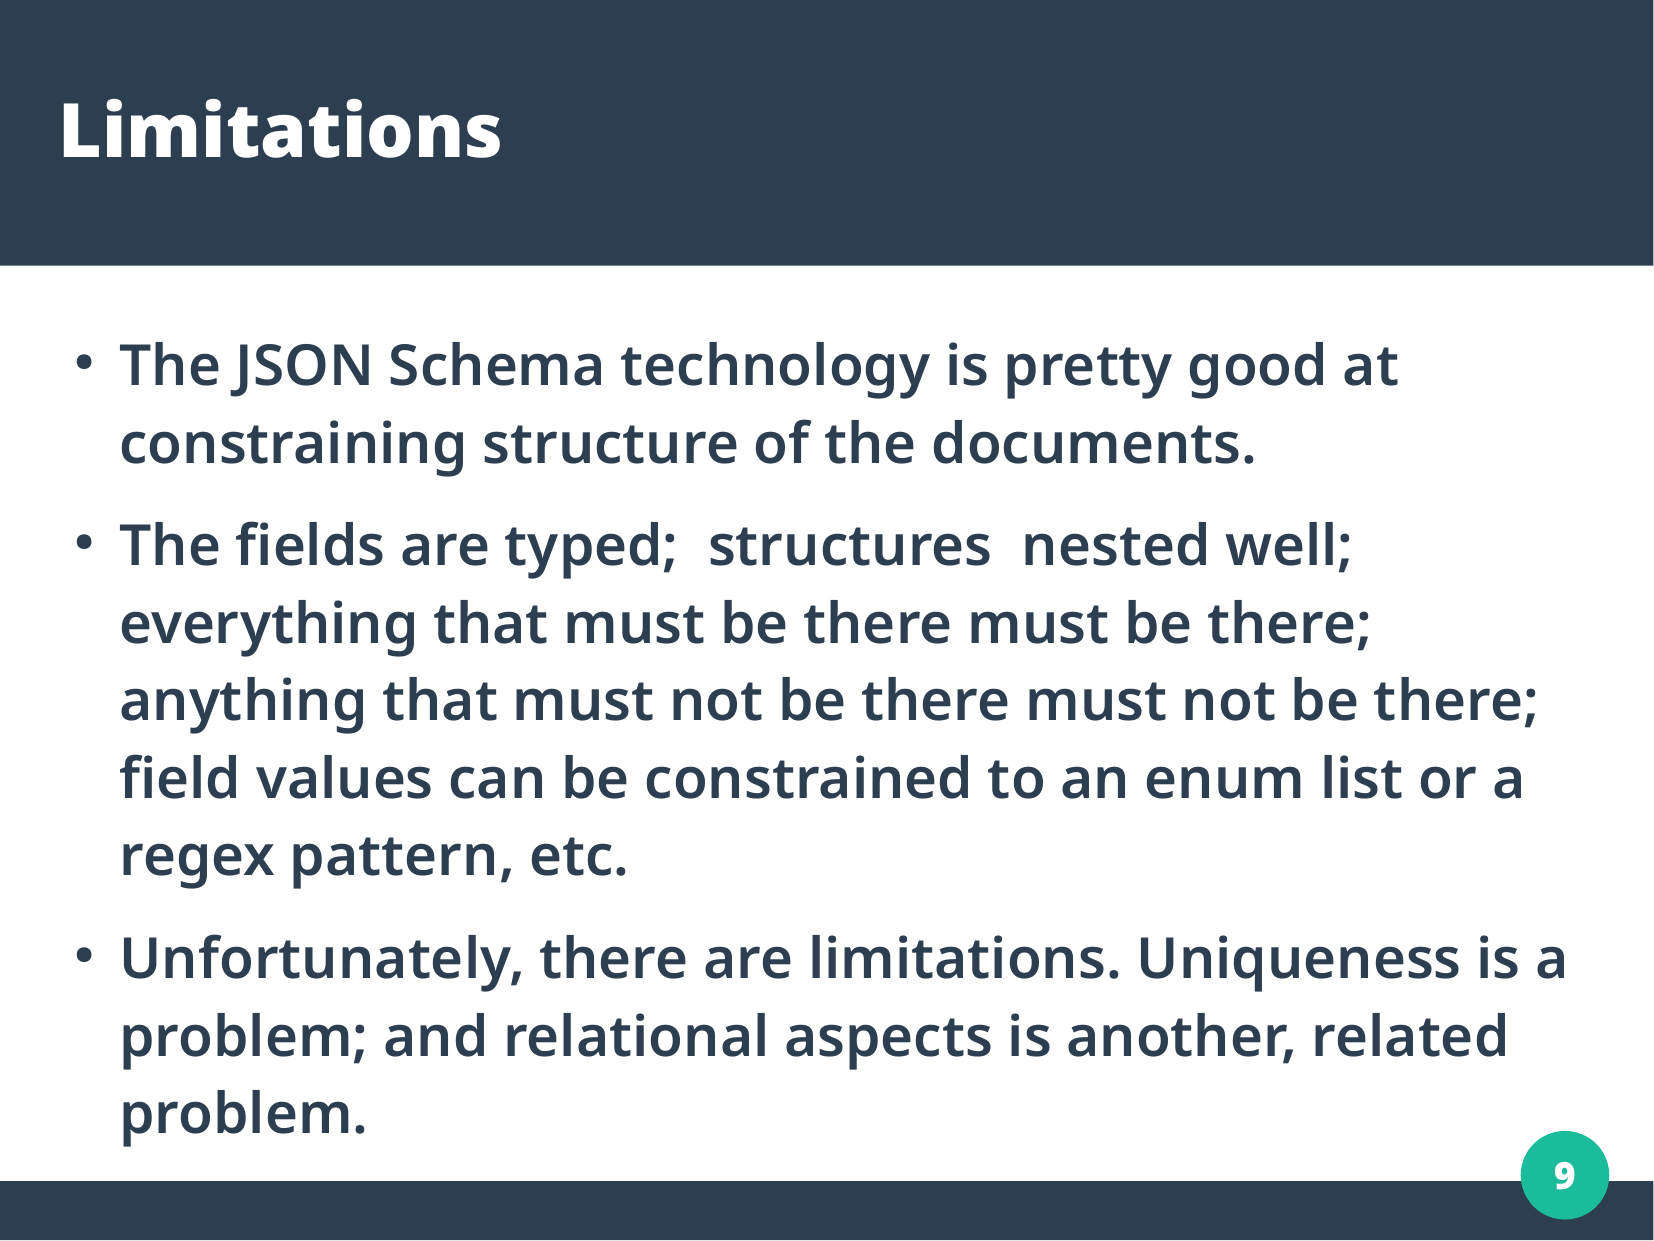

# Limitations
The JSON Schema technology is pretty good at constraining structure of the documents.
The fields are typed; structures nested well; everything that must be there must be there; anything that must not be there must not be there; field values can be constrained to an enum list or a regex pattern, etc.
Unfortunately, there are limitations. Uniqueness is a problem; and relational aspects is another, related problem.
9